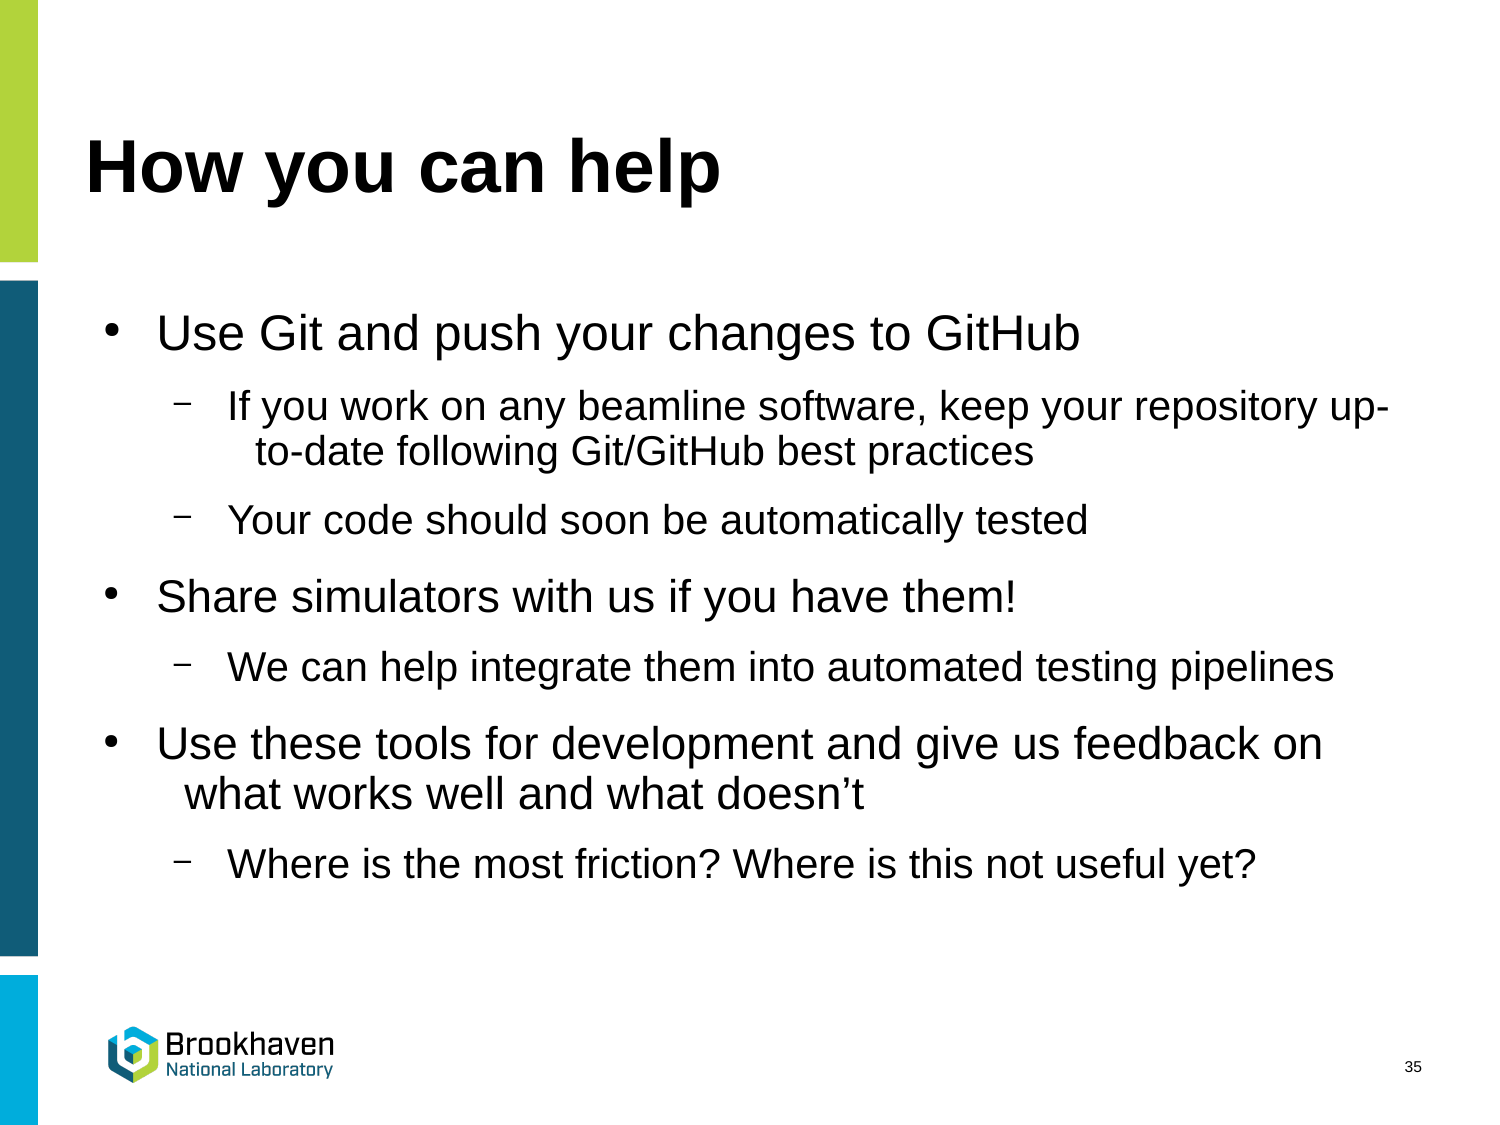

# How you can help
Use Git and push your changes to GitHub
If you work on any beamline software, keep your repository up-to-date following Git/GitHub best practices
Your code should soon be automatically tested
Share simulators with us if you have them!
We can help integrate them into automated testing pipelines
Use these tools for development and give us feedback on what works well and what doesn’t
Where is the most friction? Where is this not useful yet?